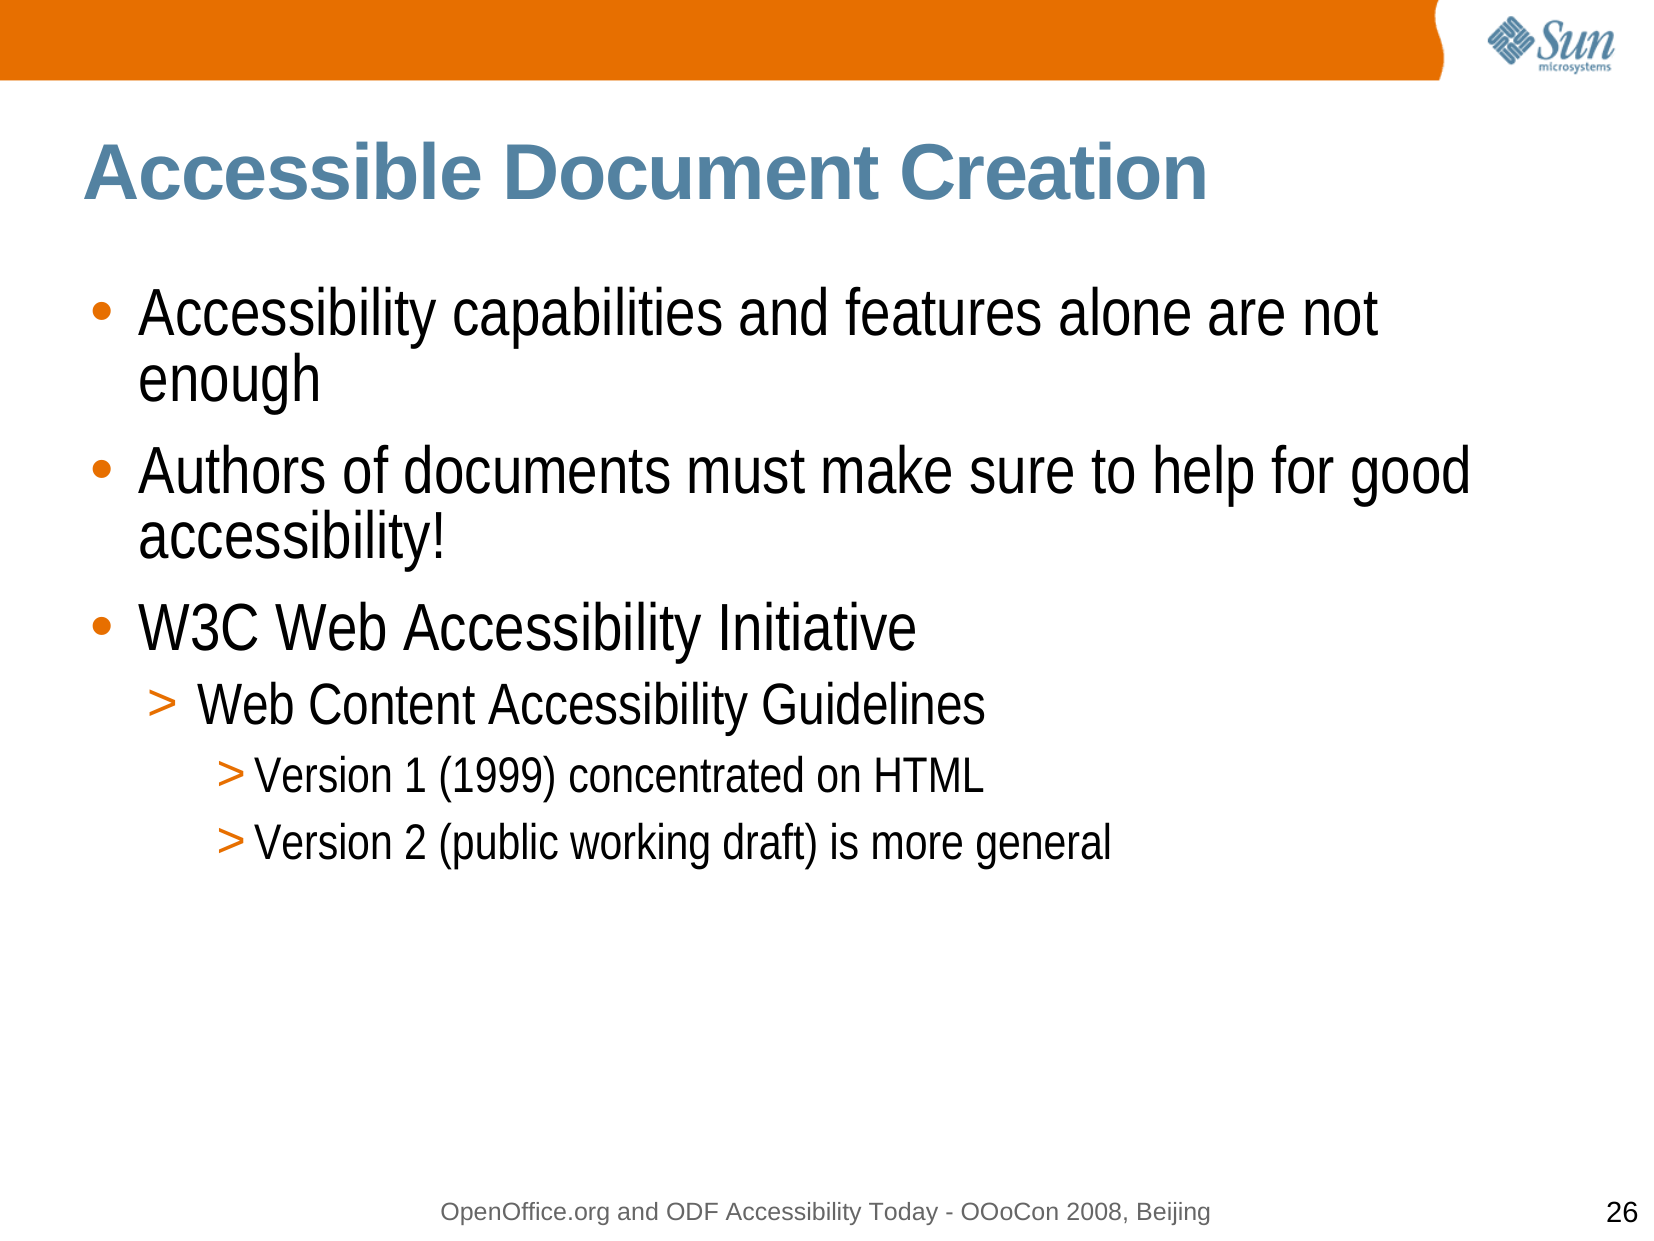

# Accessible Document Creation
Accessibility capabilities and features alone are not enough
Authors of documents must make sure to help for good accessibility!
W3C Web Accessibility Initiative
Web Content Accessibility Guidelines
Version 1 (1999) concentrated on HTML
Version 2 (public working draft) is more general